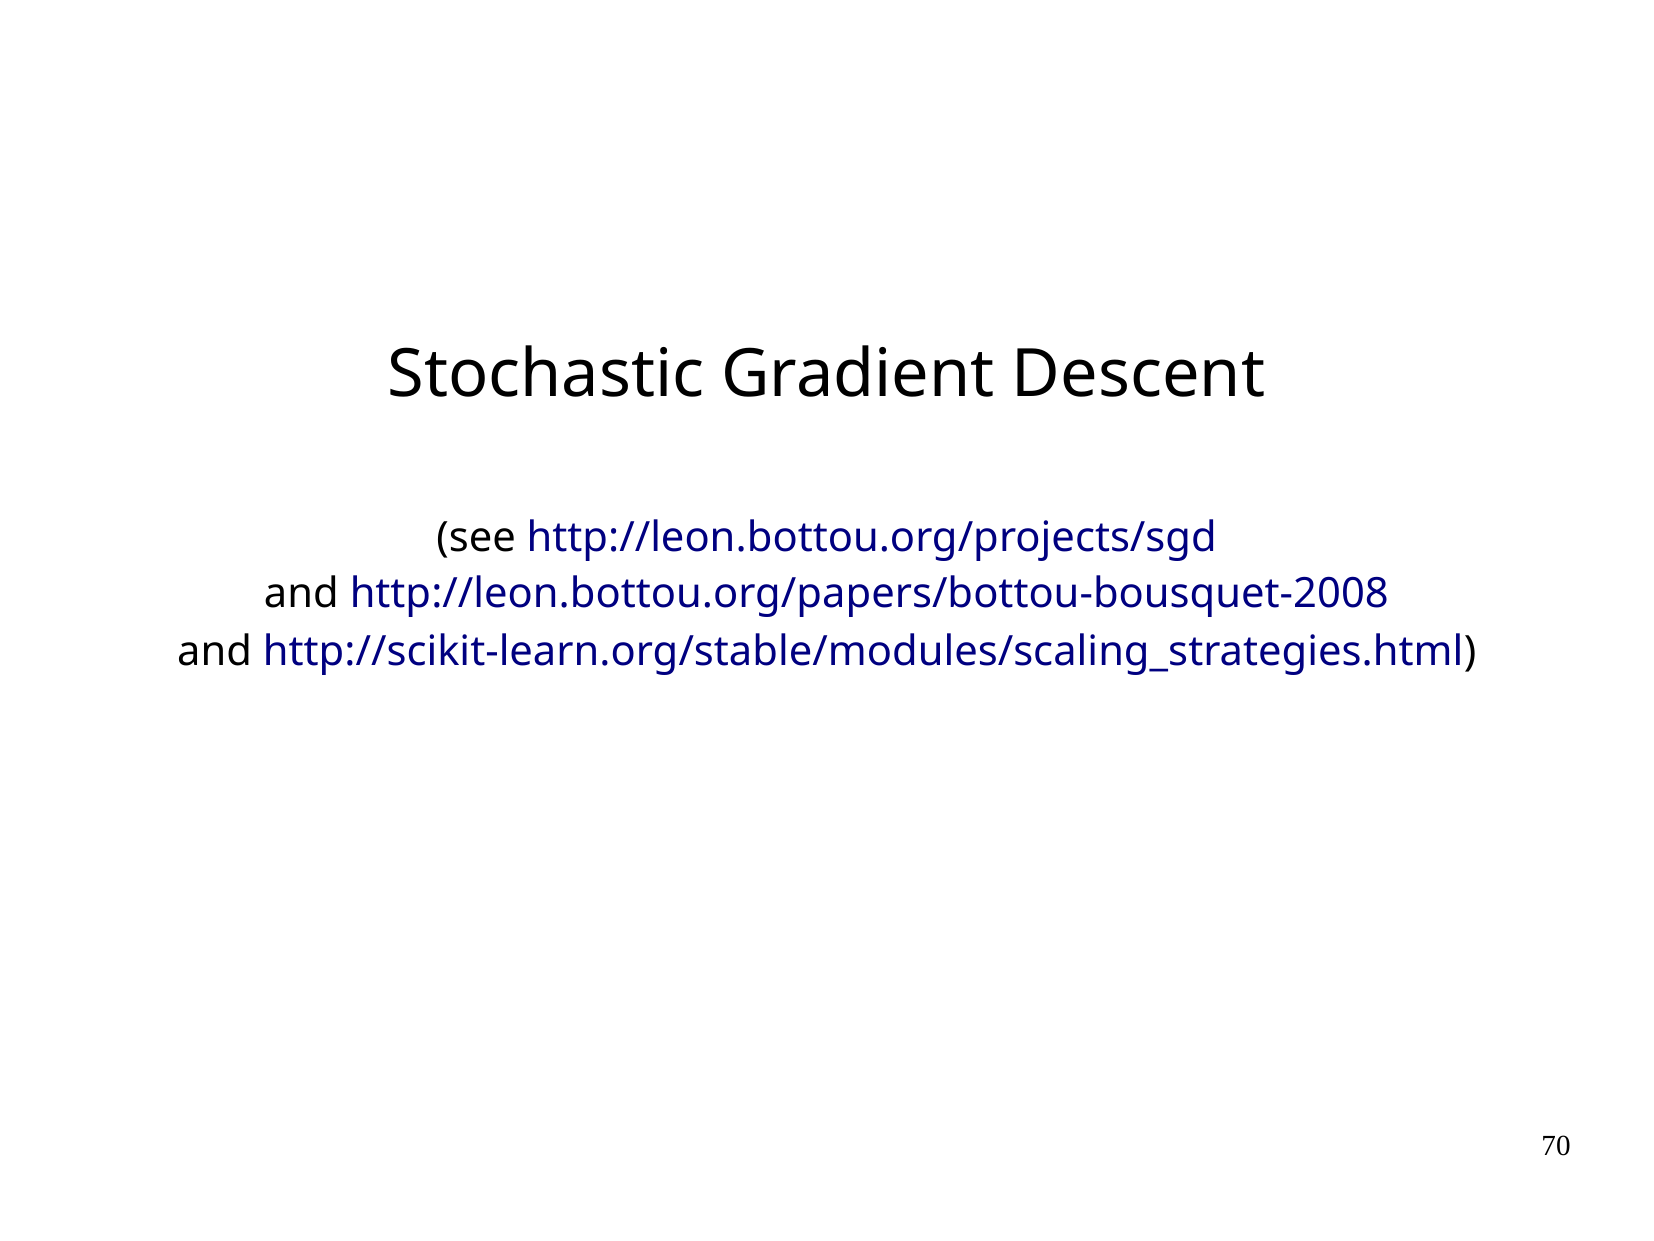

# Stochastic Gradient Descent
(see http://leon.bottou.org/projects/sgd
and http://leon.bottou.org/papers/bottou-bousquet-2008
and http://scikit-learn.org/stable/modules/scaling_strategies.html)
70